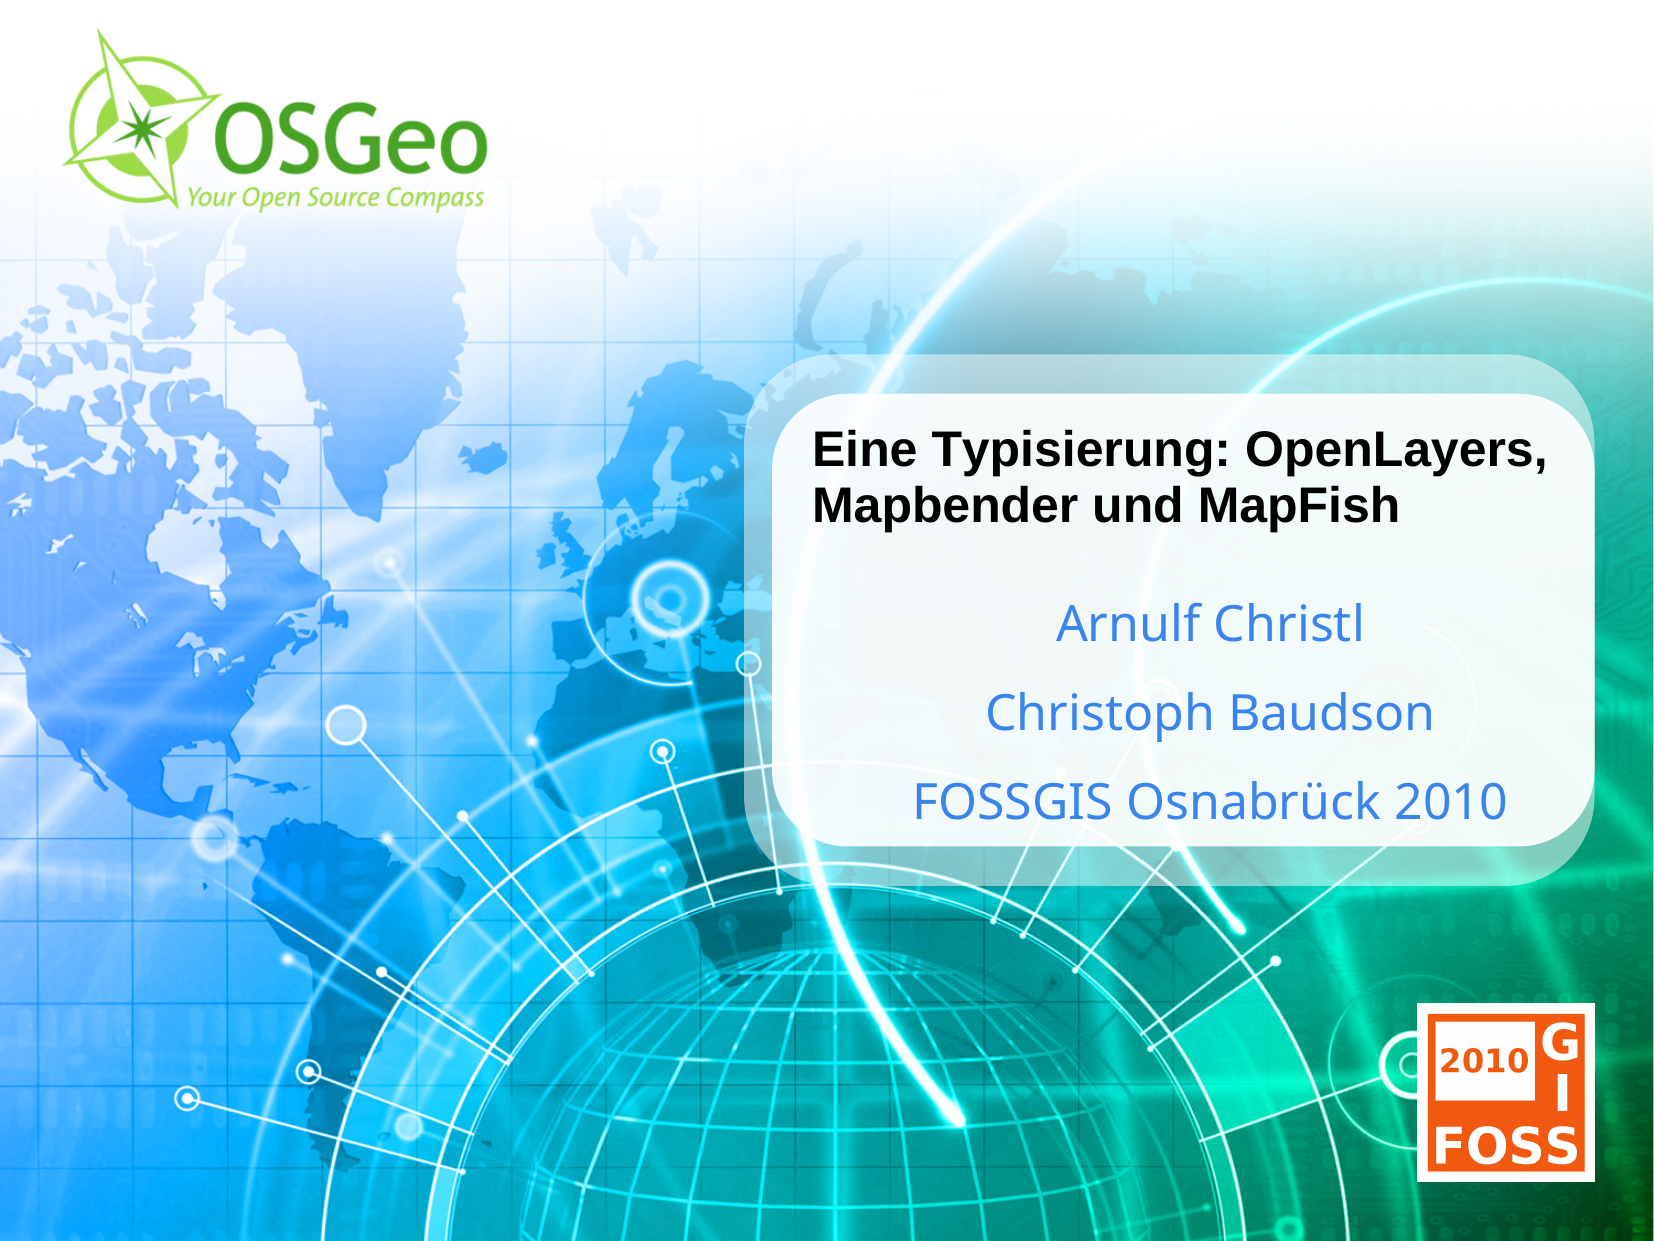

Eine Typisierung: OpenLayers, Mapbender und MapFish
Arnulf Christl
Christoph Baudson
FOSSGIS Osnabrück 2010